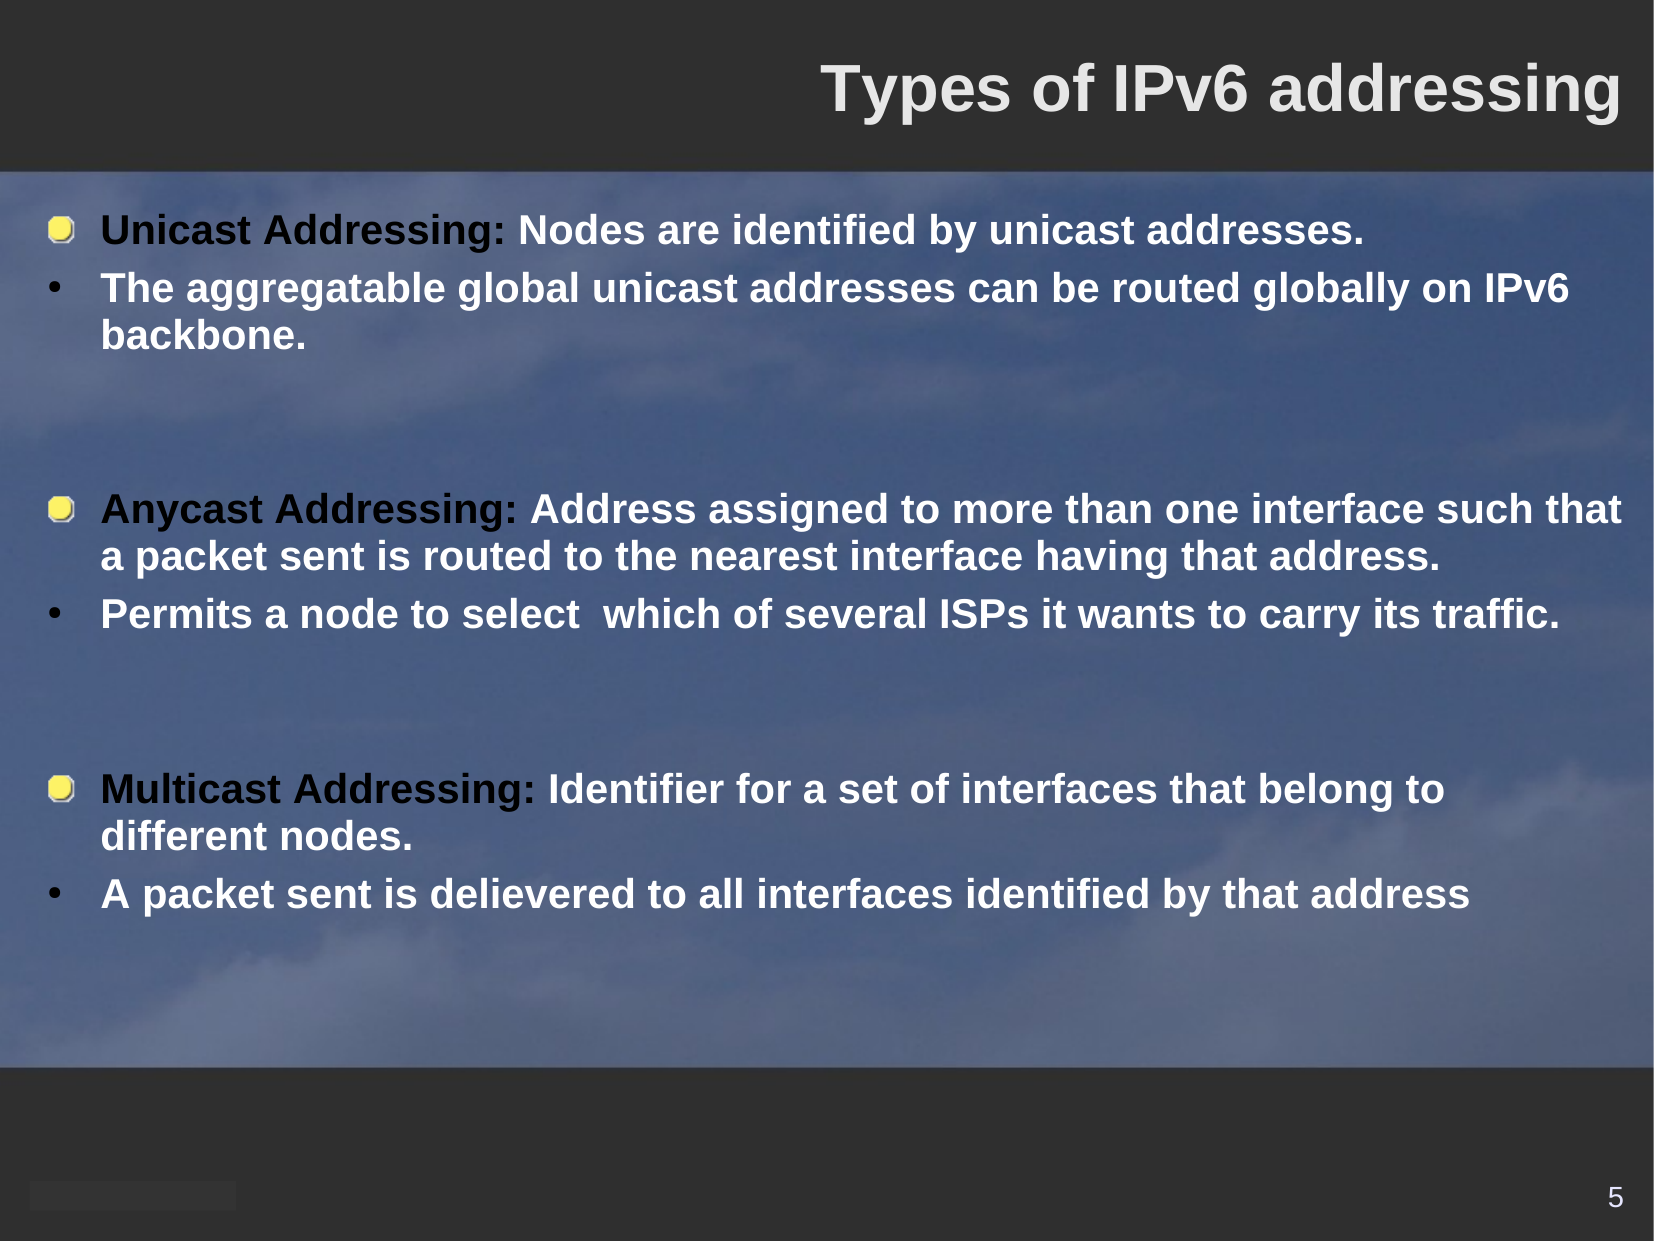

# Types of IPv6 addressing
Unicast Addressing: Nodes are identified by unicast addresses.
The aggregatable global unicast addresses can be routed globally on IPv6 backbone.
Anycast Addressing: Address assigned to more than one interface such that a packet sent is routed to the nearest interface having that address.
Permits a node to select which of several ISPs it wants to carry its traffic.
Multicast Addressing: Identifier for a set of interfaces that belong to different nodes.
A packet sent is delievered to all interfaces identified by that address
2006-06-01
5